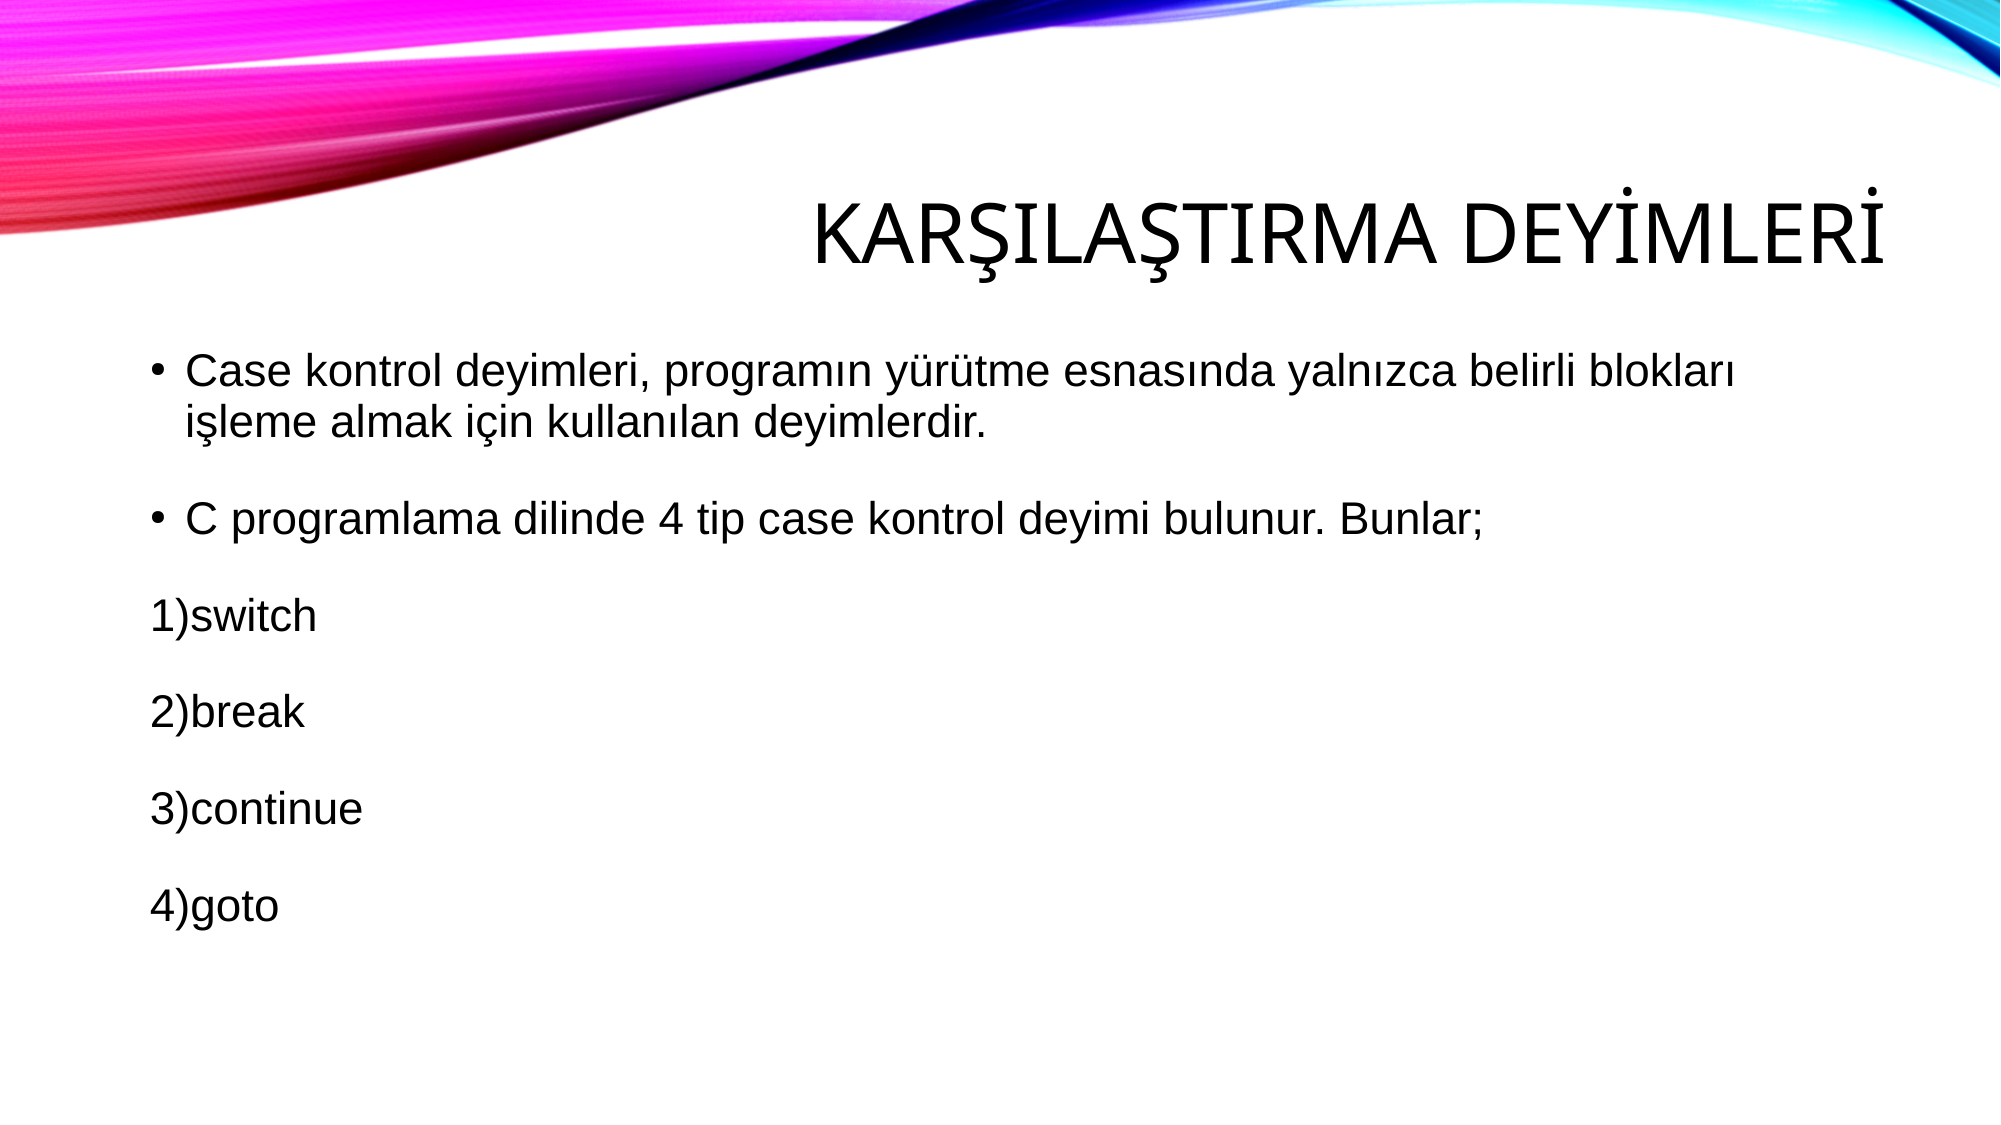

# KARŞILAŞTIRMA DEYİMLERİ
Case kontrol deyimleri, programın yürütme esnasında yalnızca belirli blokları işleme almak için kullanılan deyimlerdir.
C programlama dilinde 4 tip case kontrol deyimi bulunur. Bunlar;
switch
break
continue
goto